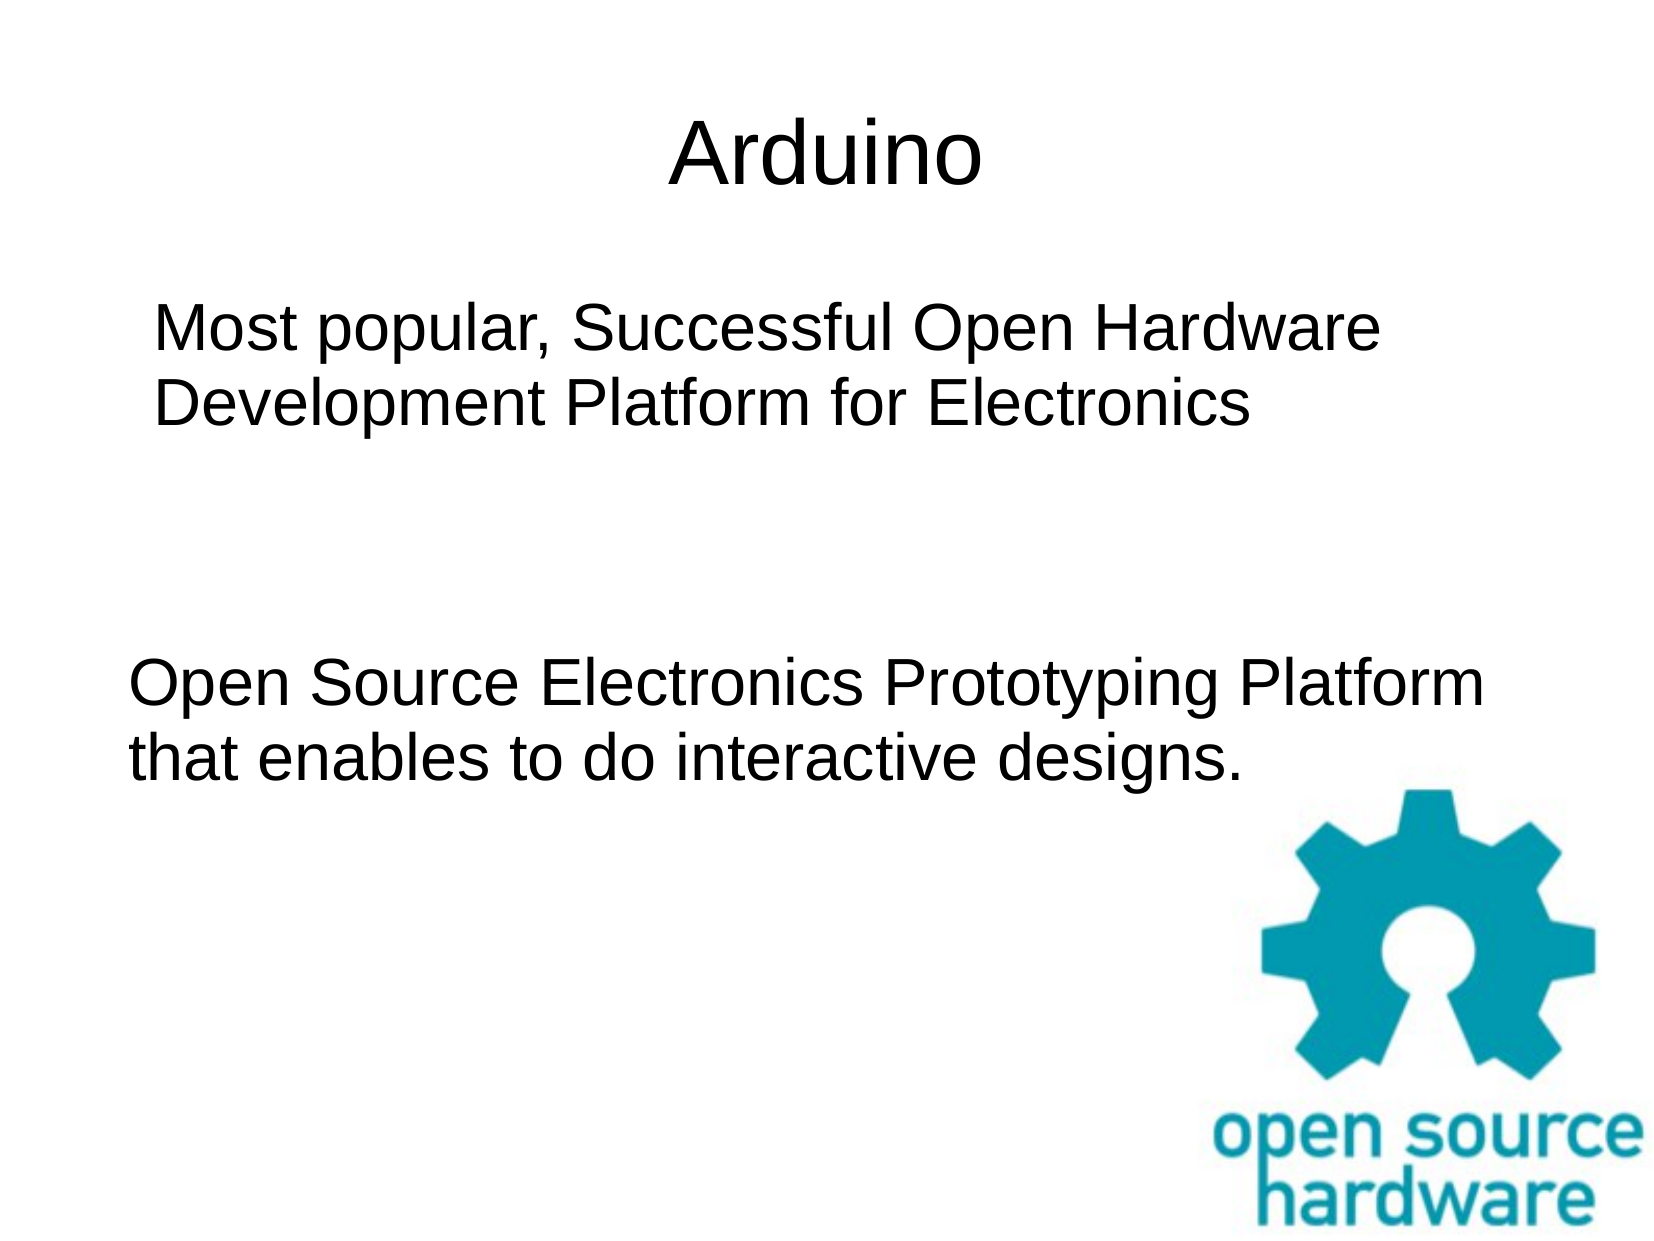

# Arduino
Most popular, Successful Open Hardware Development Platform for Electronics
Open Source Electronics Prototyping Platform that enables to do interactive designs.